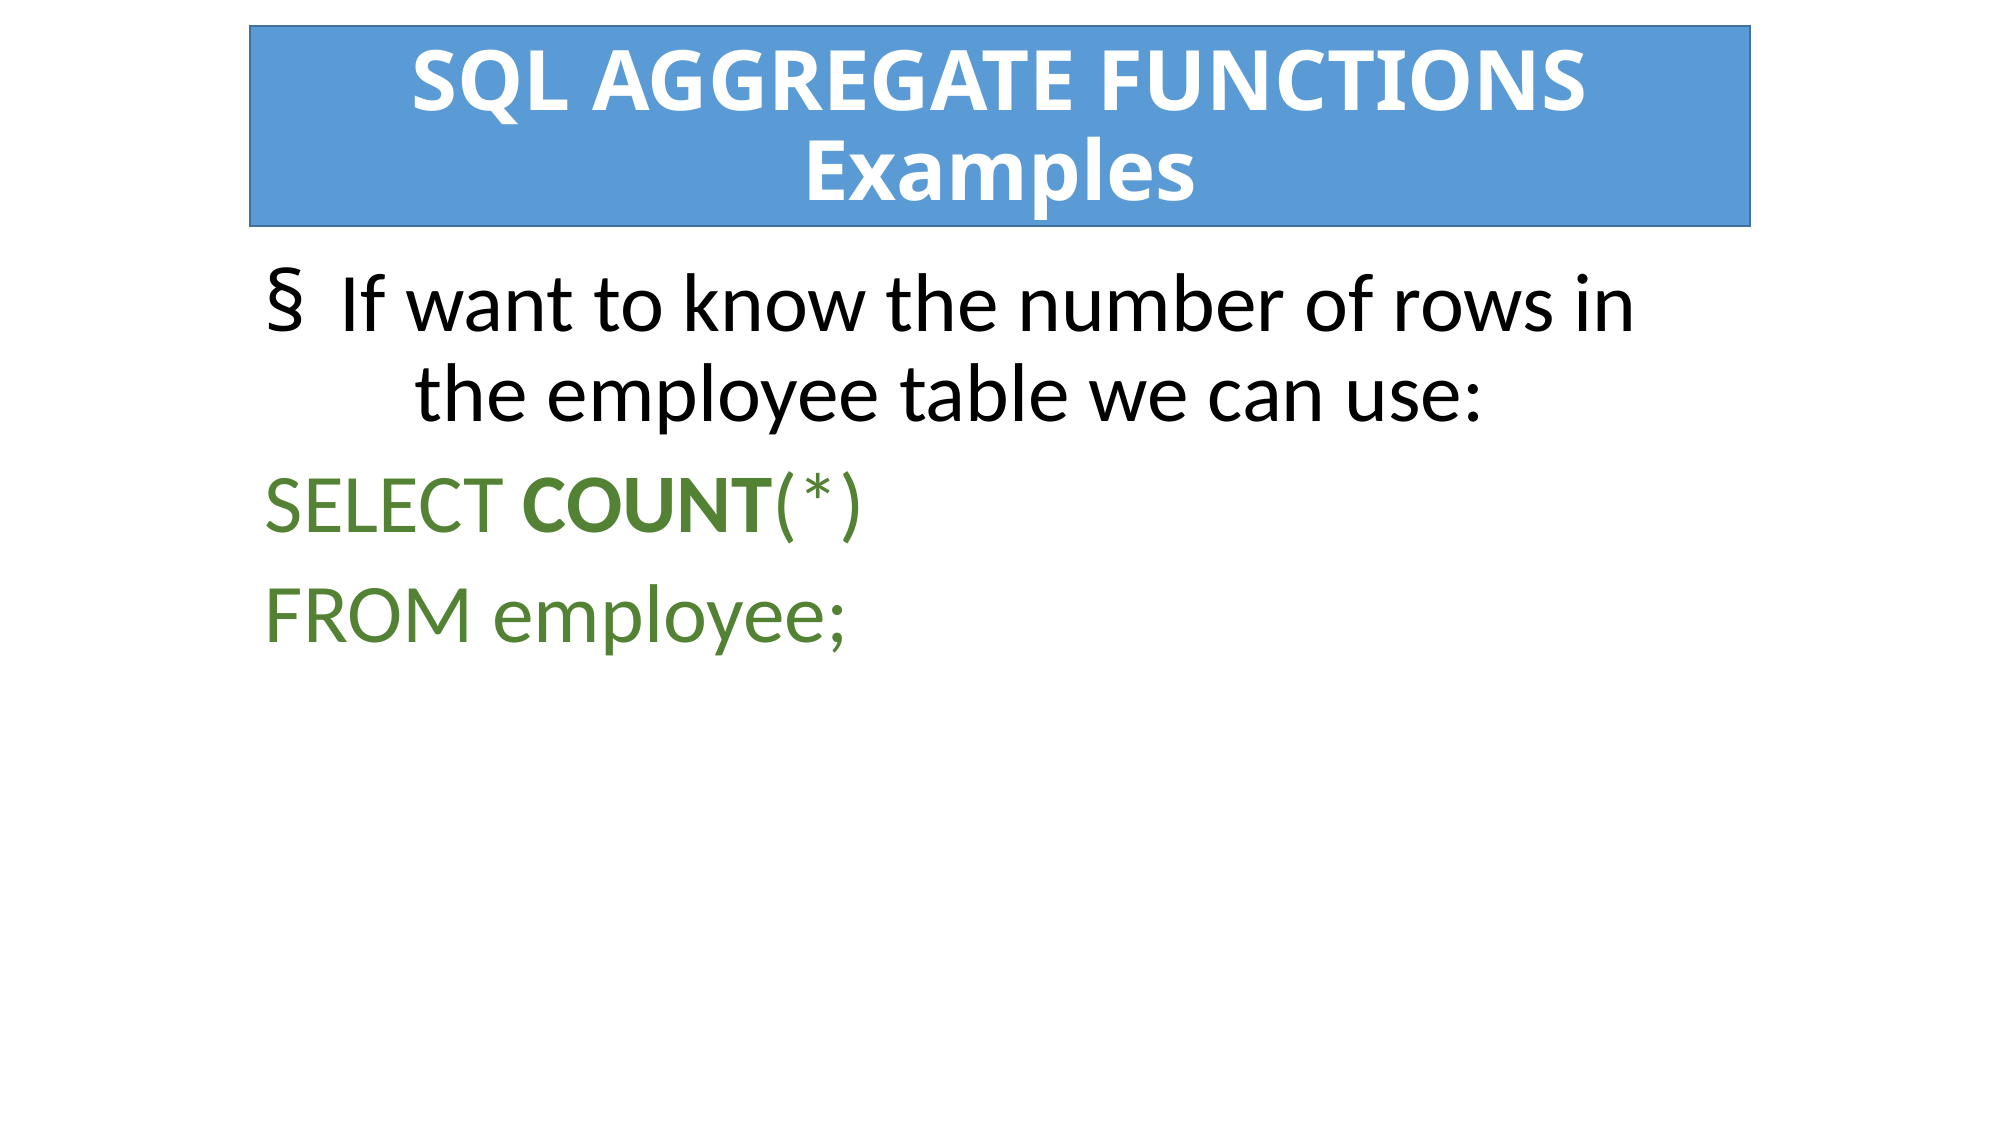

# SQL AGGREGATE FUNCTIONS Examples
If want to know the number of rows in the employee table we can use:
SELECT COUNT(*)
FROM employee;